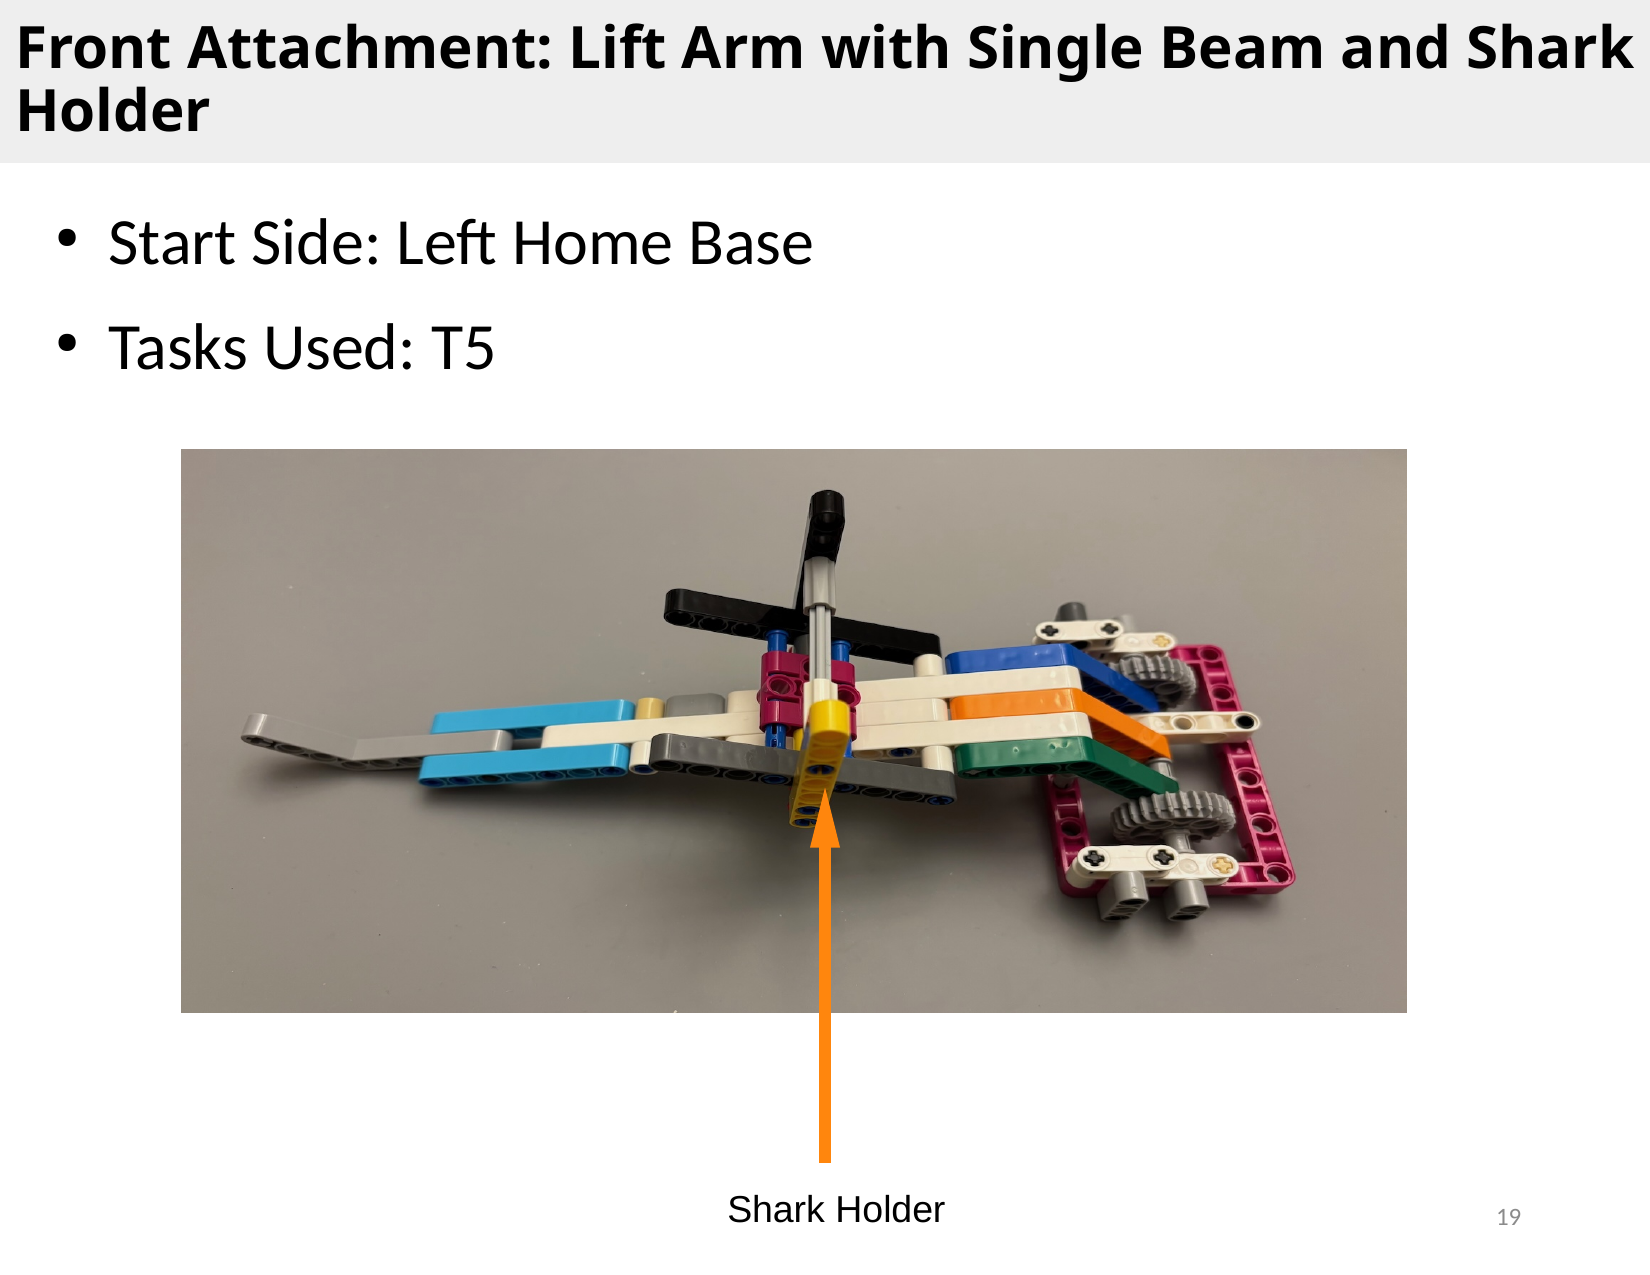

Front Attachment: Lift Arm with Single Beam and Shark Holder
# Start Side: Left Home Base
Tasks Used: T5
Shark Holder
19